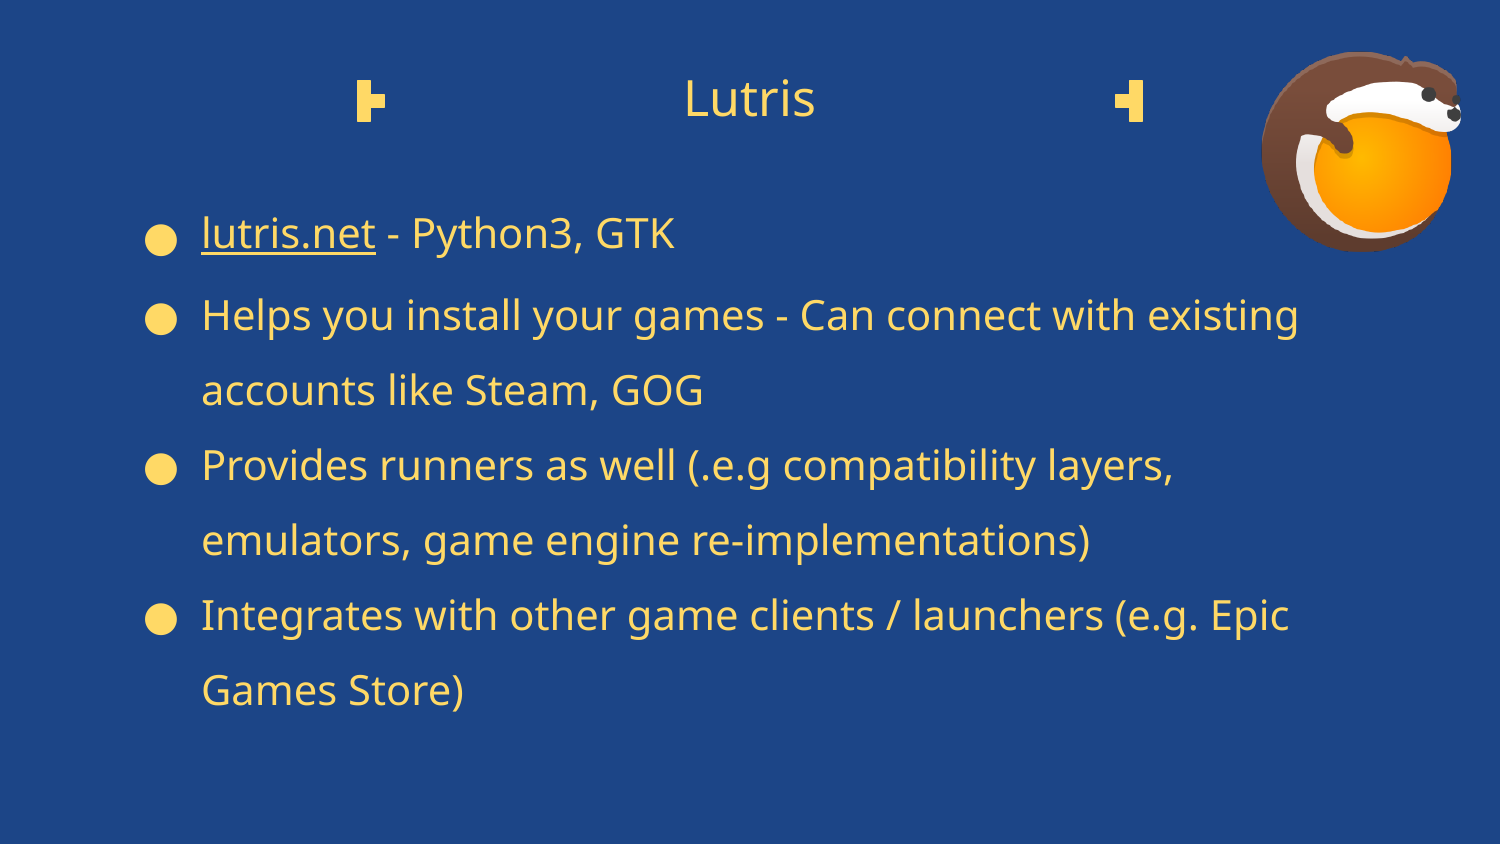

Lutris
# lutris.net - Python3, GTK
Helps you install your games - Can connect with existing accounts like Steam, GOG
Provides runners as well (.e.g compatibility layers, emulators, game engine re-implementations)
Integrates with other game clients / launchers (e.g. Epic Games Store)